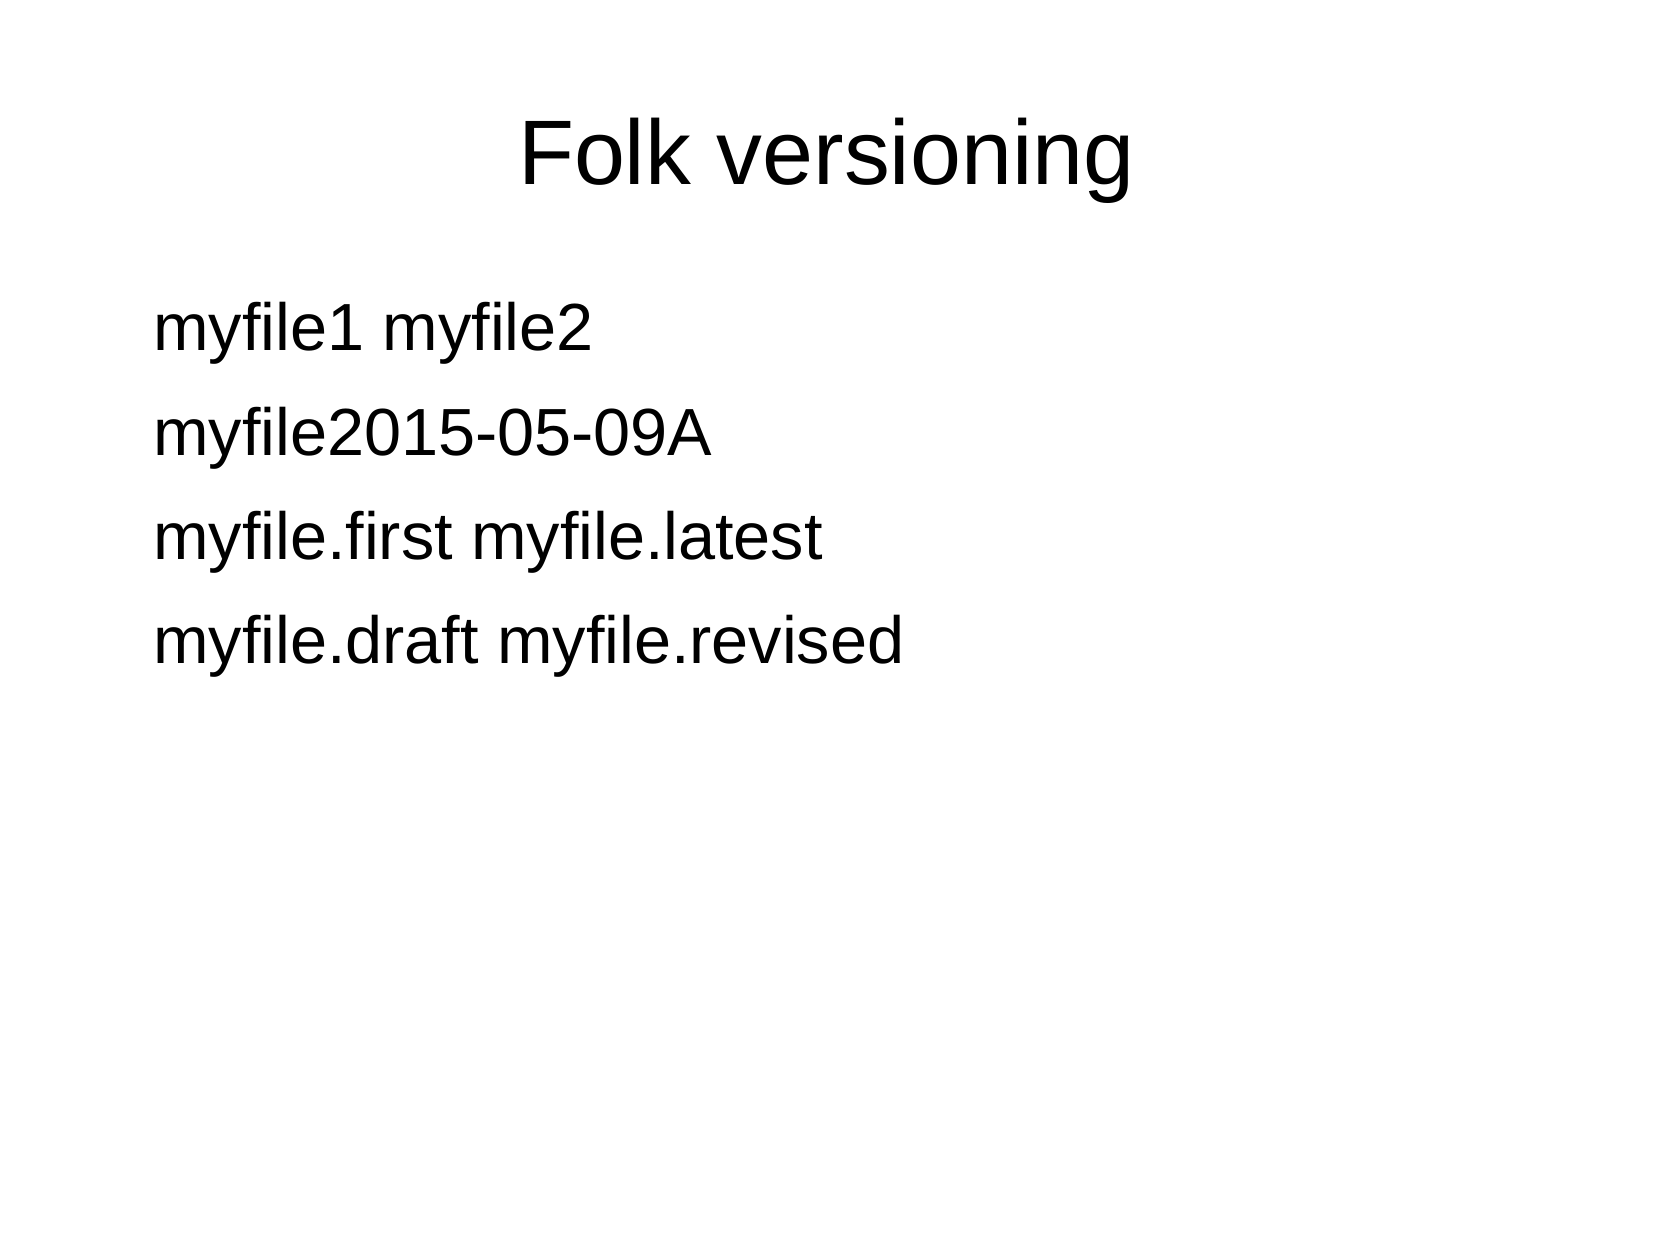

# Folk versioning
myfile1 myfile2
myfile2015-05-09A
myfile.first myfile.latest
myfile.draft myfile.revised